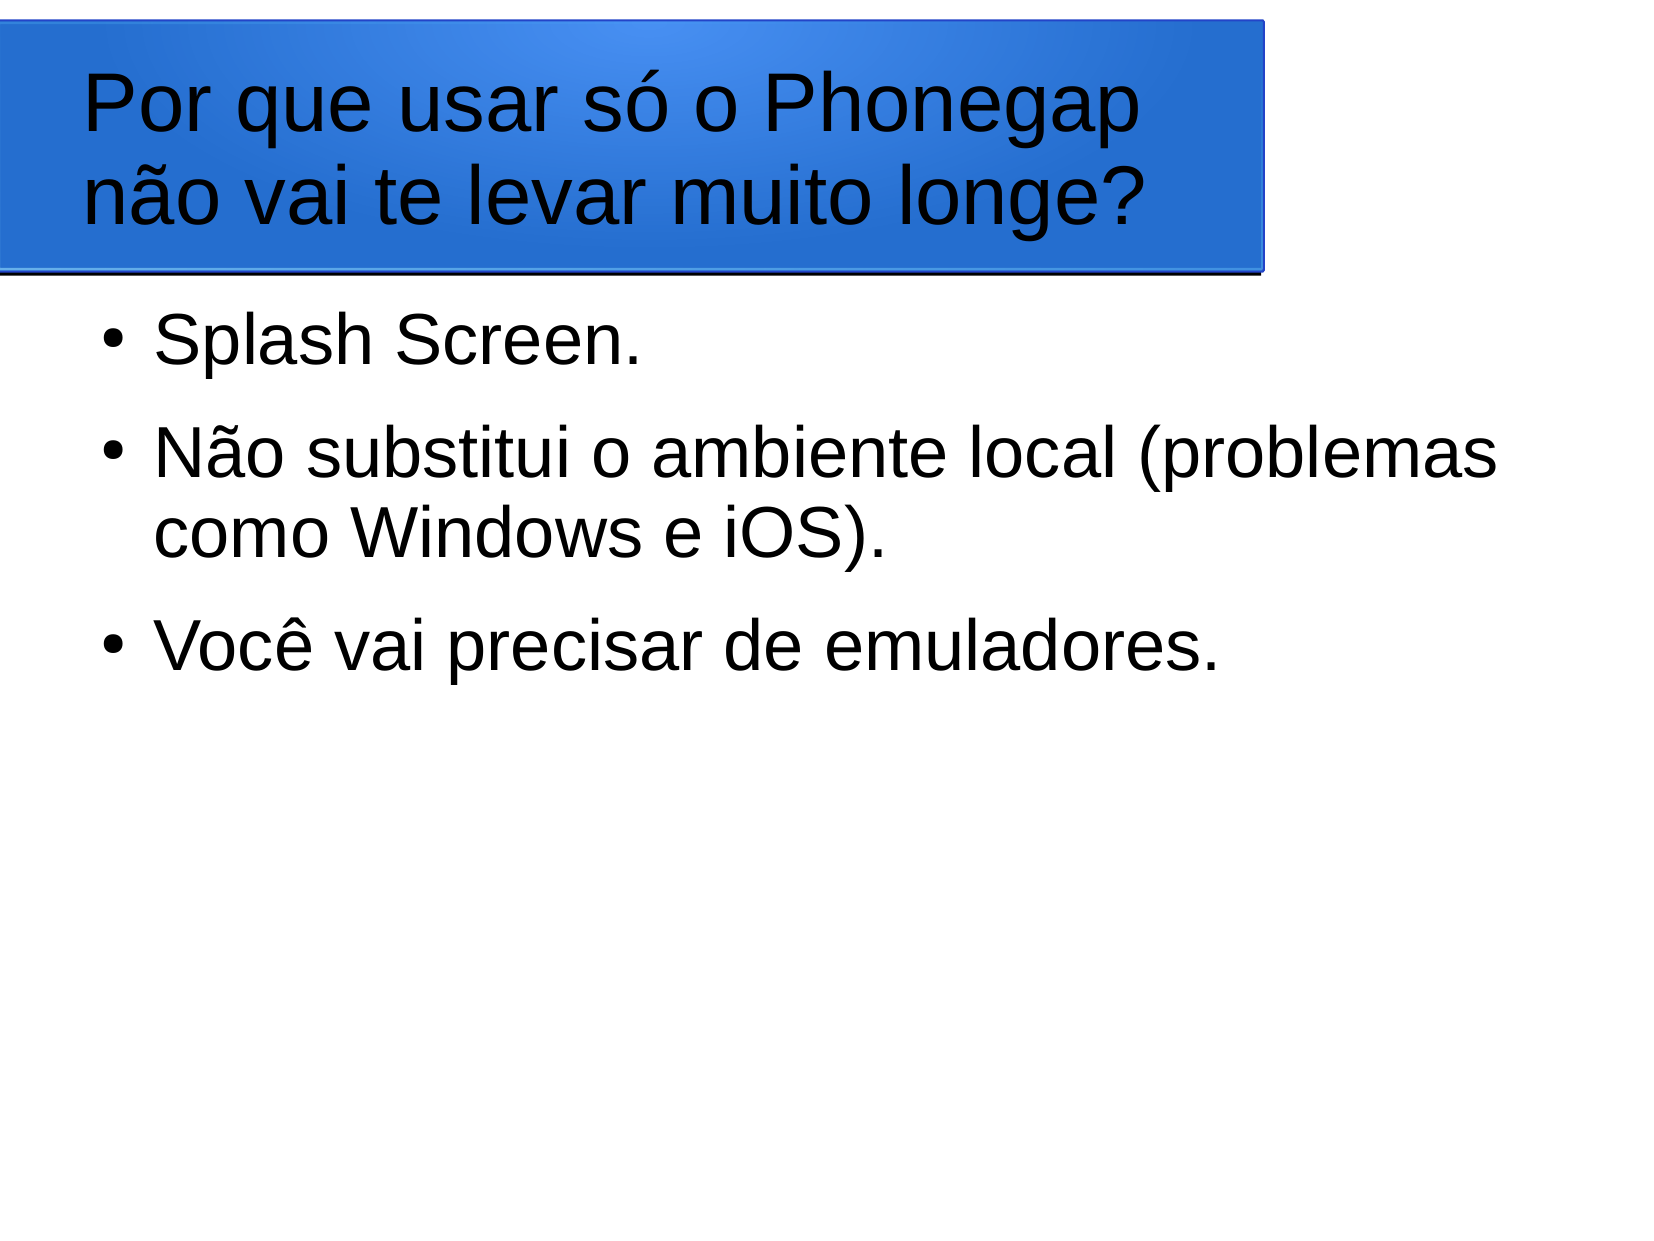

# Por que usar só o Phonegap não vai te levar muito longe?
Splash Screen.
Não substitui o ambiente local (problemas como Windows e iOS).
Você vai precisar de emuladores.